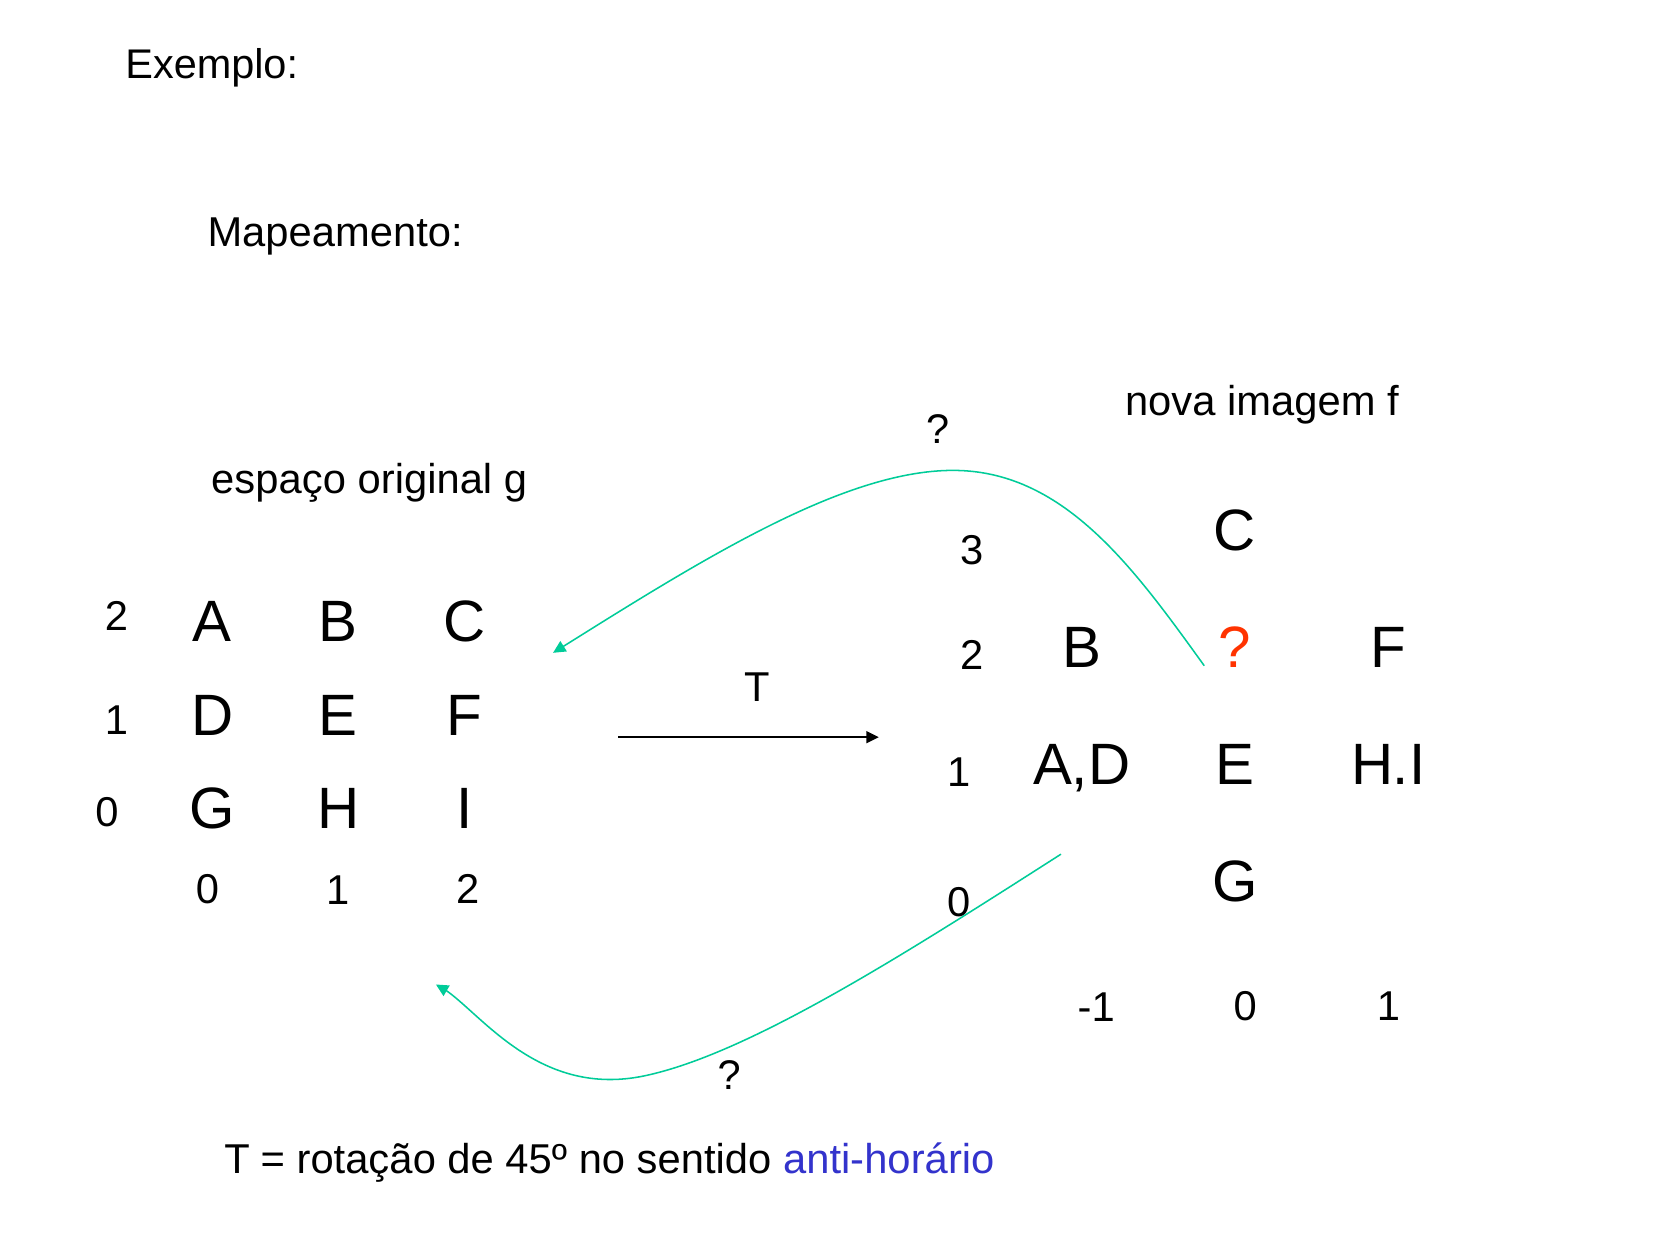

Exemplo:
Mapeamento:
nova imagem f
?
espaço original g
| | C | |
| --- | --- | --- |
| B | ? | F |
| A,D | E | H.I |
| | G | |
3
2
| A | B | C |
| --- | --- | --- |
| D | E | F |
| G | H | I |
2
T
1
1
0
0
2
1
0
0
1
-1
?
T = rotação de 45º no sentido anti-horário